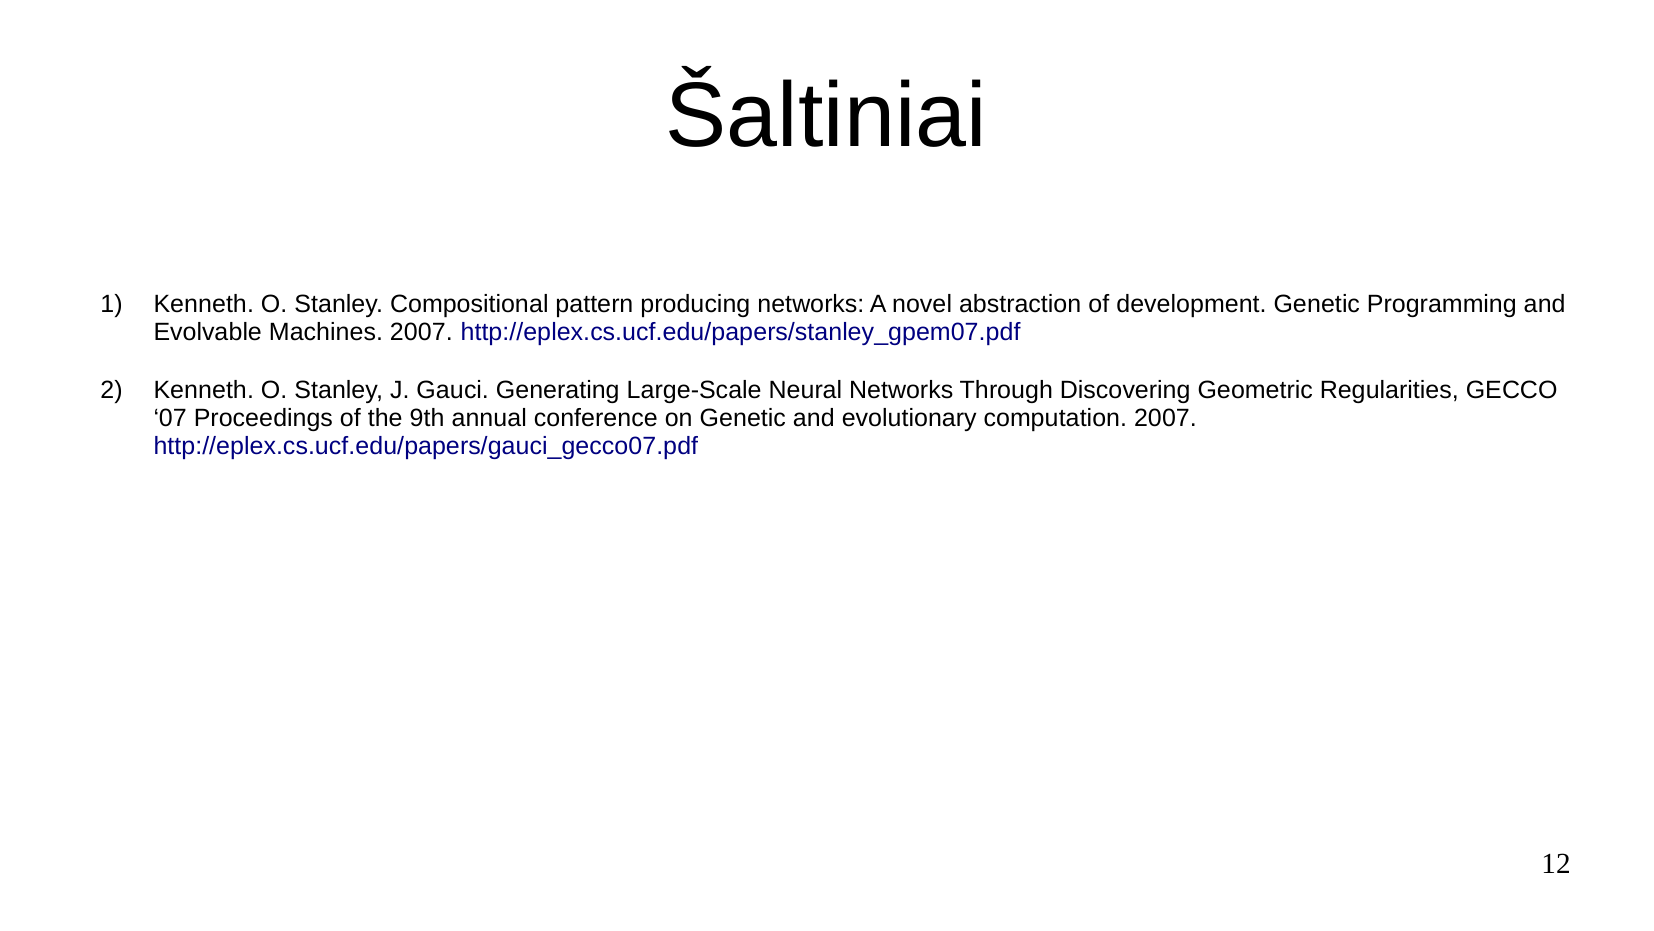

# Šaltiniai
Kenneth. O. Stanley. Compositional pattern producing networks: A novel abstraction of development. Genetic Programming and Evolvable Machines. 2007. http://eplex.cs.ucf.edu/papers/stanley_gpem07.pdf
Kenneth. O. Stanley, J. Gauci. Generating Large-Scale Neural Networks Through Discovering Geometric Regularities, GECCO ‘07 Proceedings of the 9th annual conference on Genetic and evolutionary computation. 2007. http://eplex.cs.ucf.edu/papers/gauci_gecco07.pdf
12